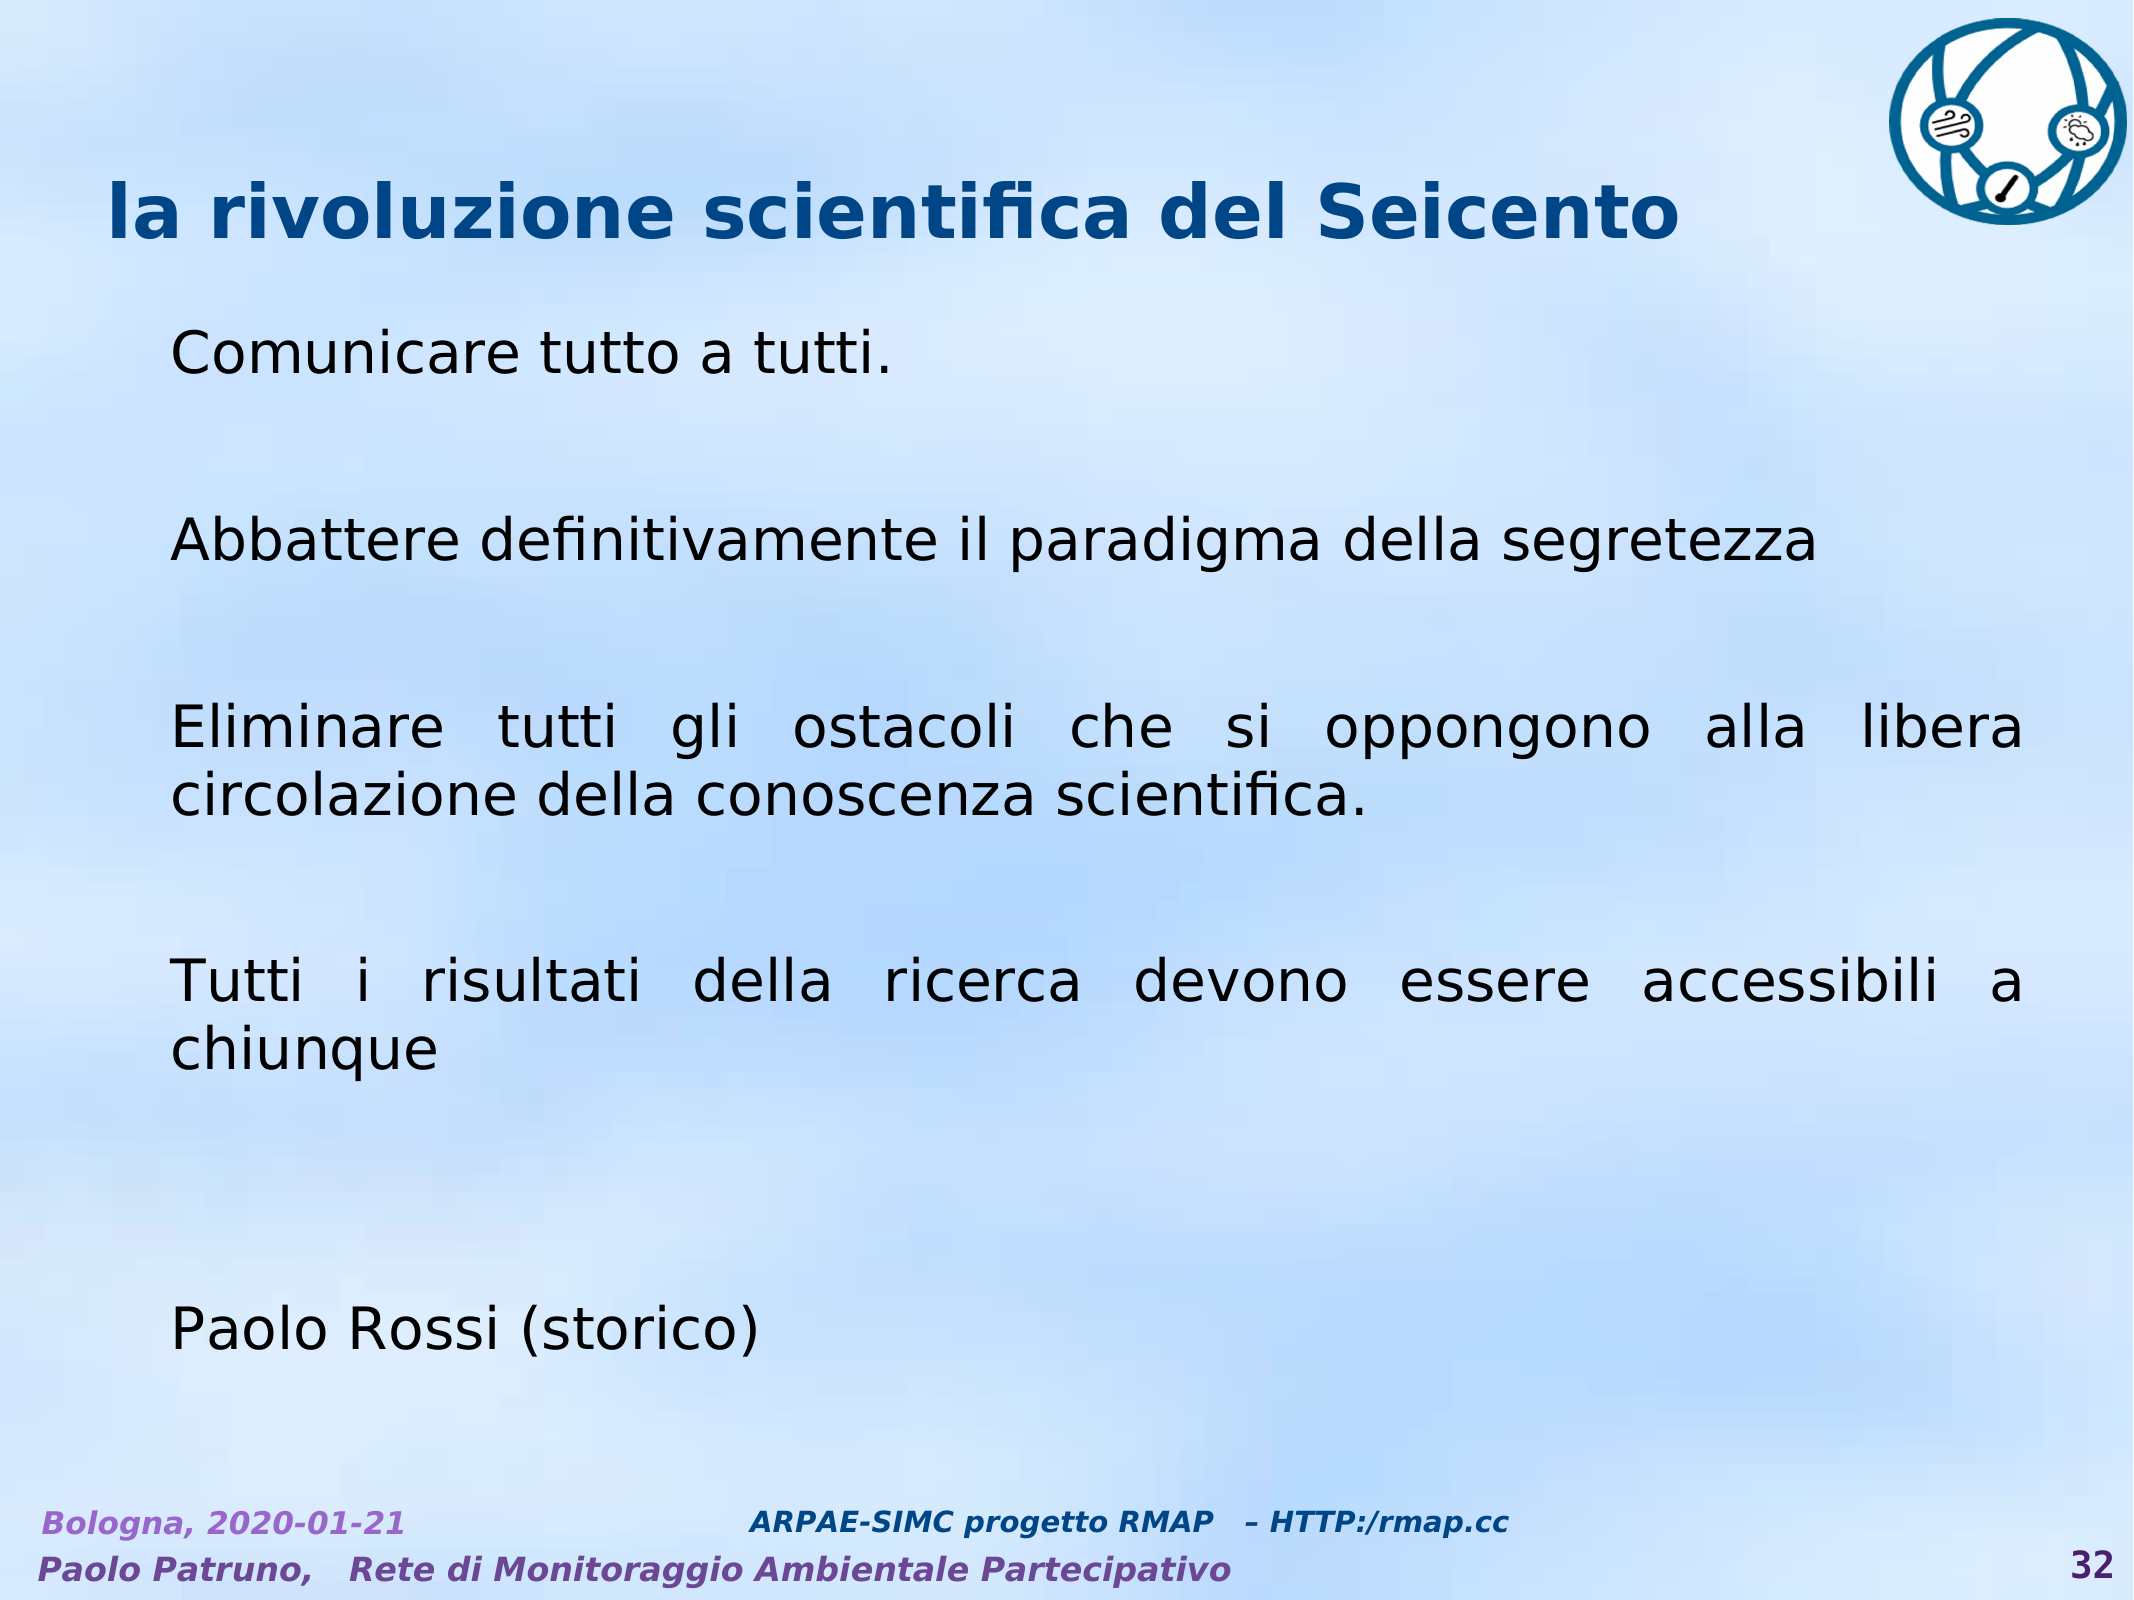

# la rivoluzione scientifica del Seicento
Comunicare tutto a tutti.
Abbattere definitivamente il paradigma della segretezza
Eliminare tutti gli ostacoli che si oppongono alla libera circolazione della conoscenza scientifica.
Tutti i risultati della ricerca devono essere accessibili a chiunque
Paolo Rossi (storico)